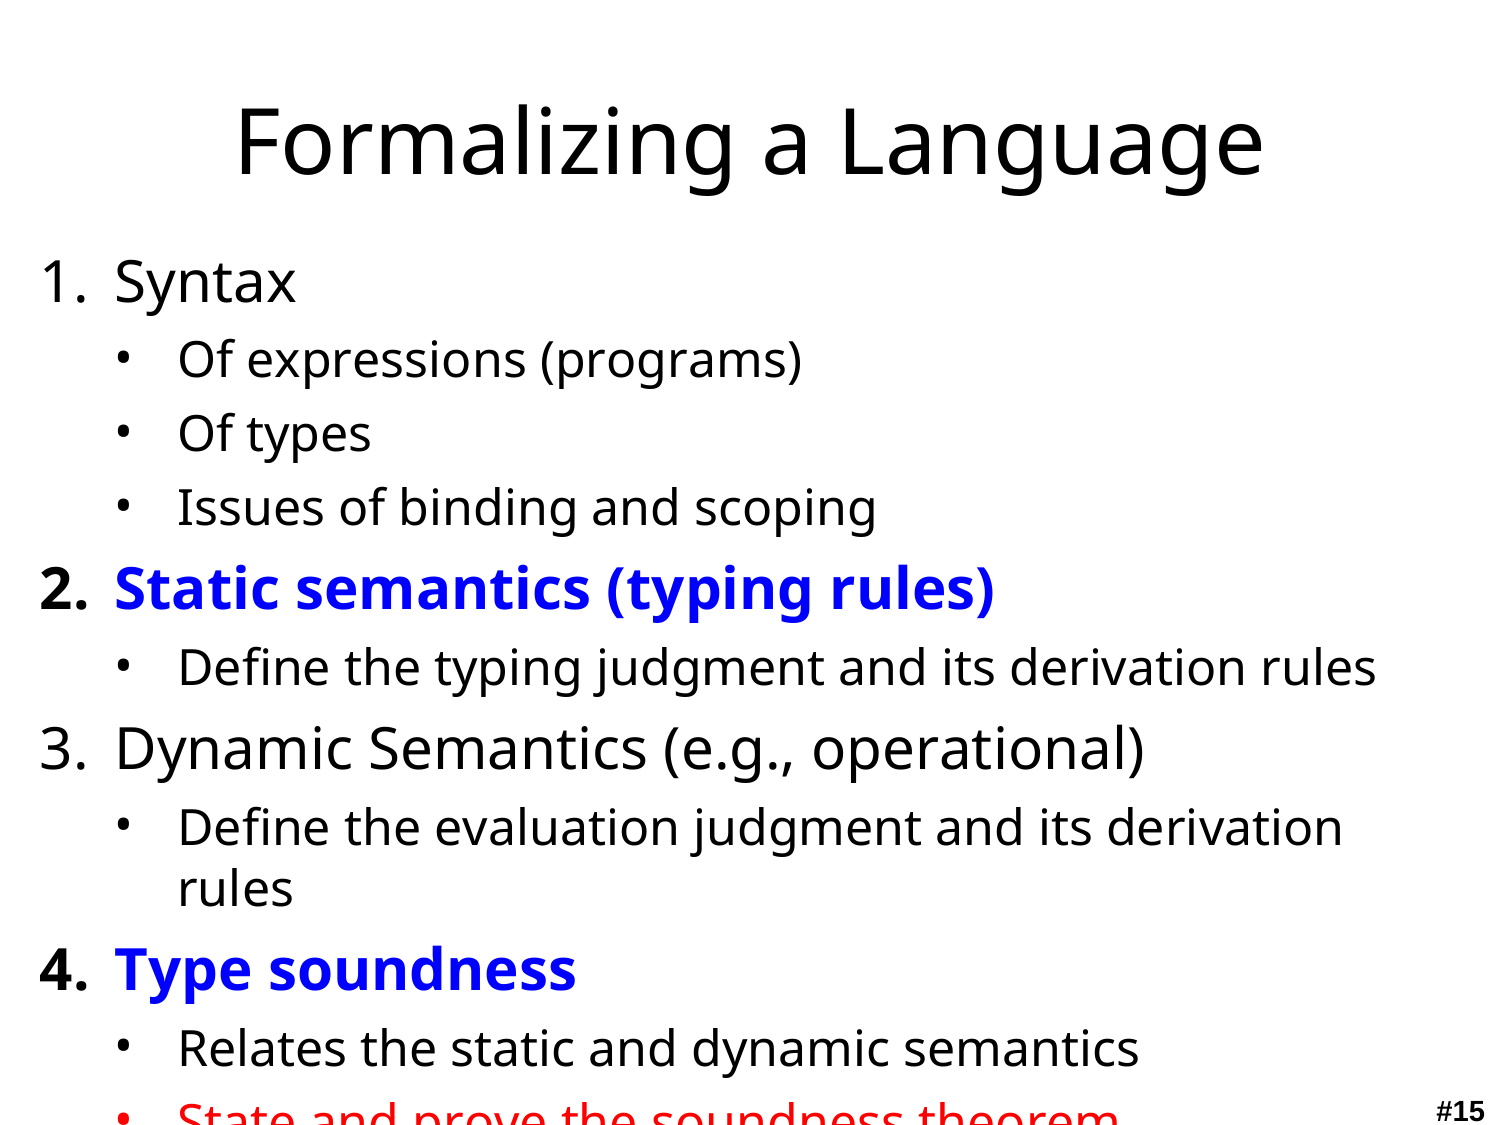

# Formalizing a Language
Syntax
Of expressions (programs)
Of types
Issues of binding and scoping
Static semantics (typing rules)
Define the typing judgment and its derivation rules
Dynamic Semantics (e.g., operational)
Define the evaluation judgment and its derivation rules
Type soundness
Relates the static and dynamic semantics
State and prove the soundness theorem
15